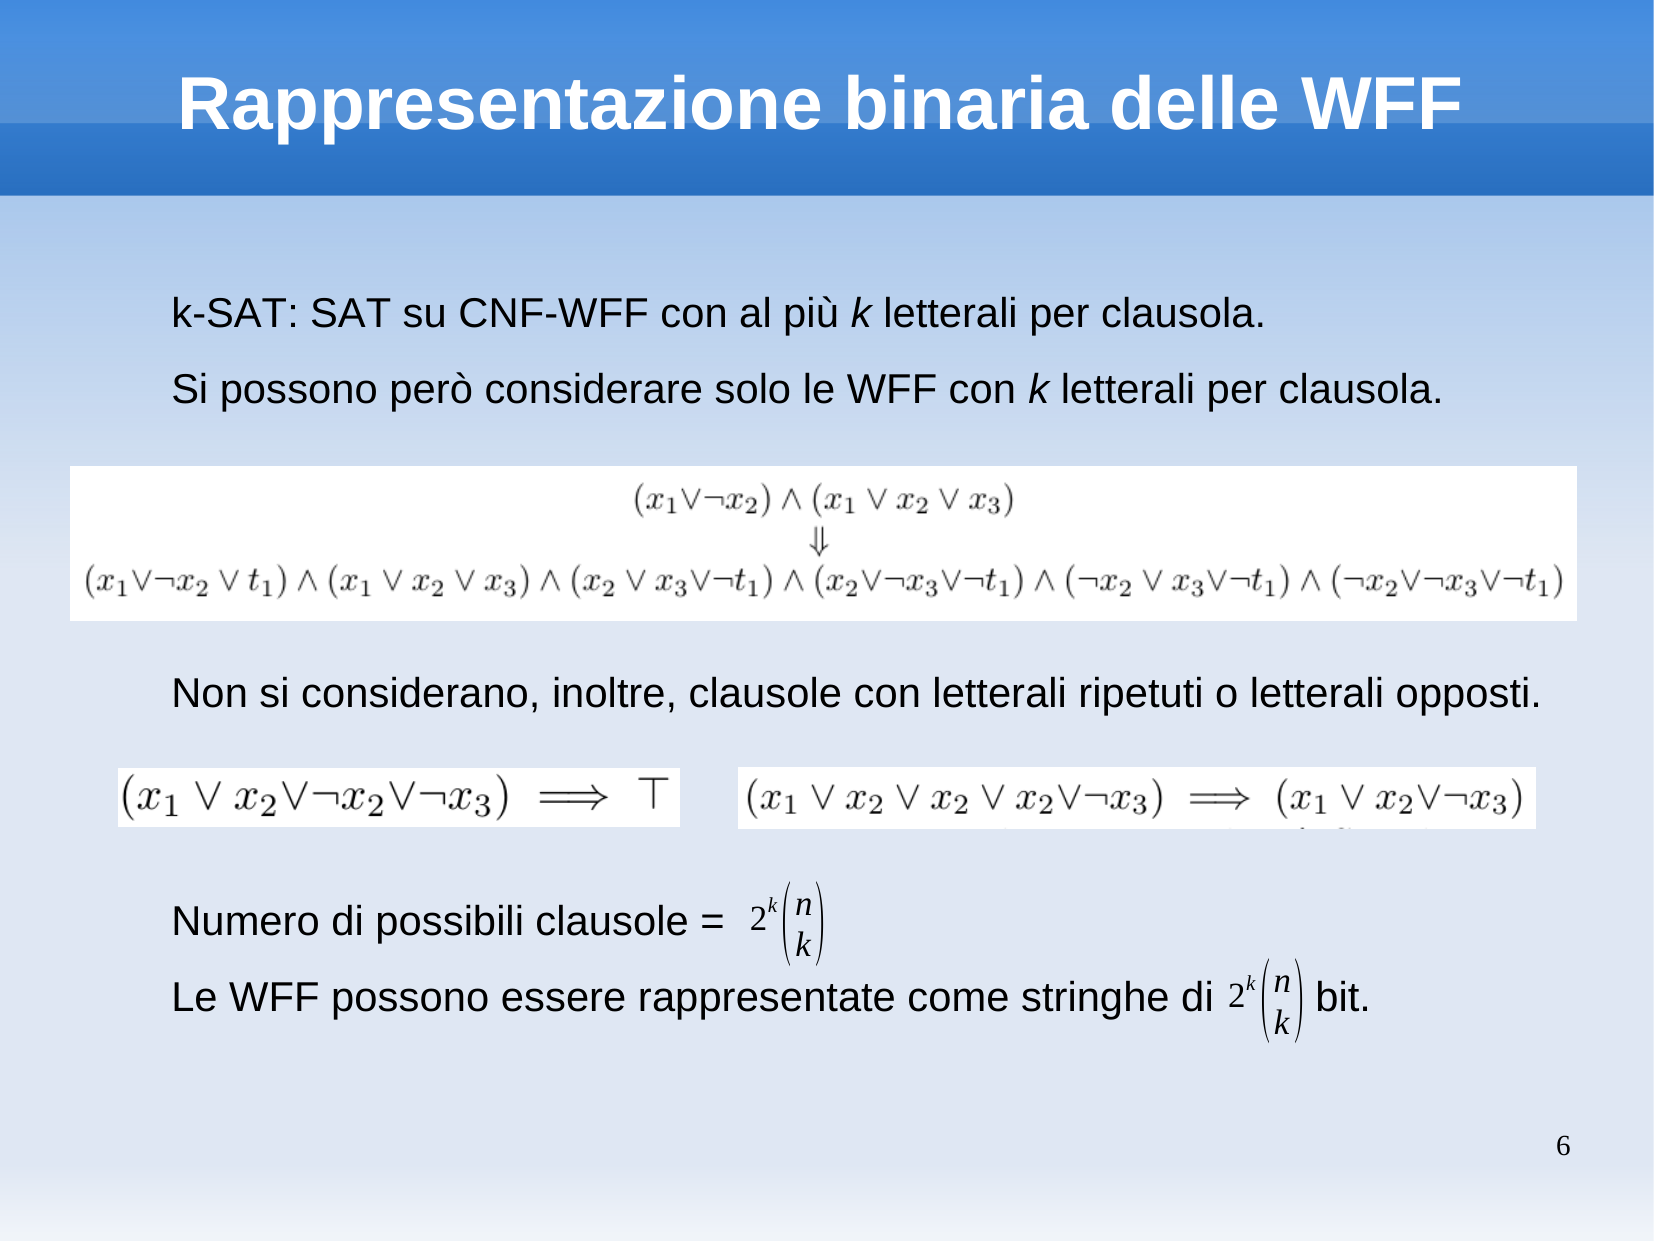

# Rappresentazione binaria delle WFF
k-SAT: SAT su CNF-WFF con al più k letterali per clausola.
Si possono però considerare solo le WFF con k letterali per clausola.
Non si considerano, inoltre, clausole con letterali ripetuti o letterali opposti.
Numero di possibili clausole =
Le WFF possono essere rappresentate come stringhe di 	 bit.
6